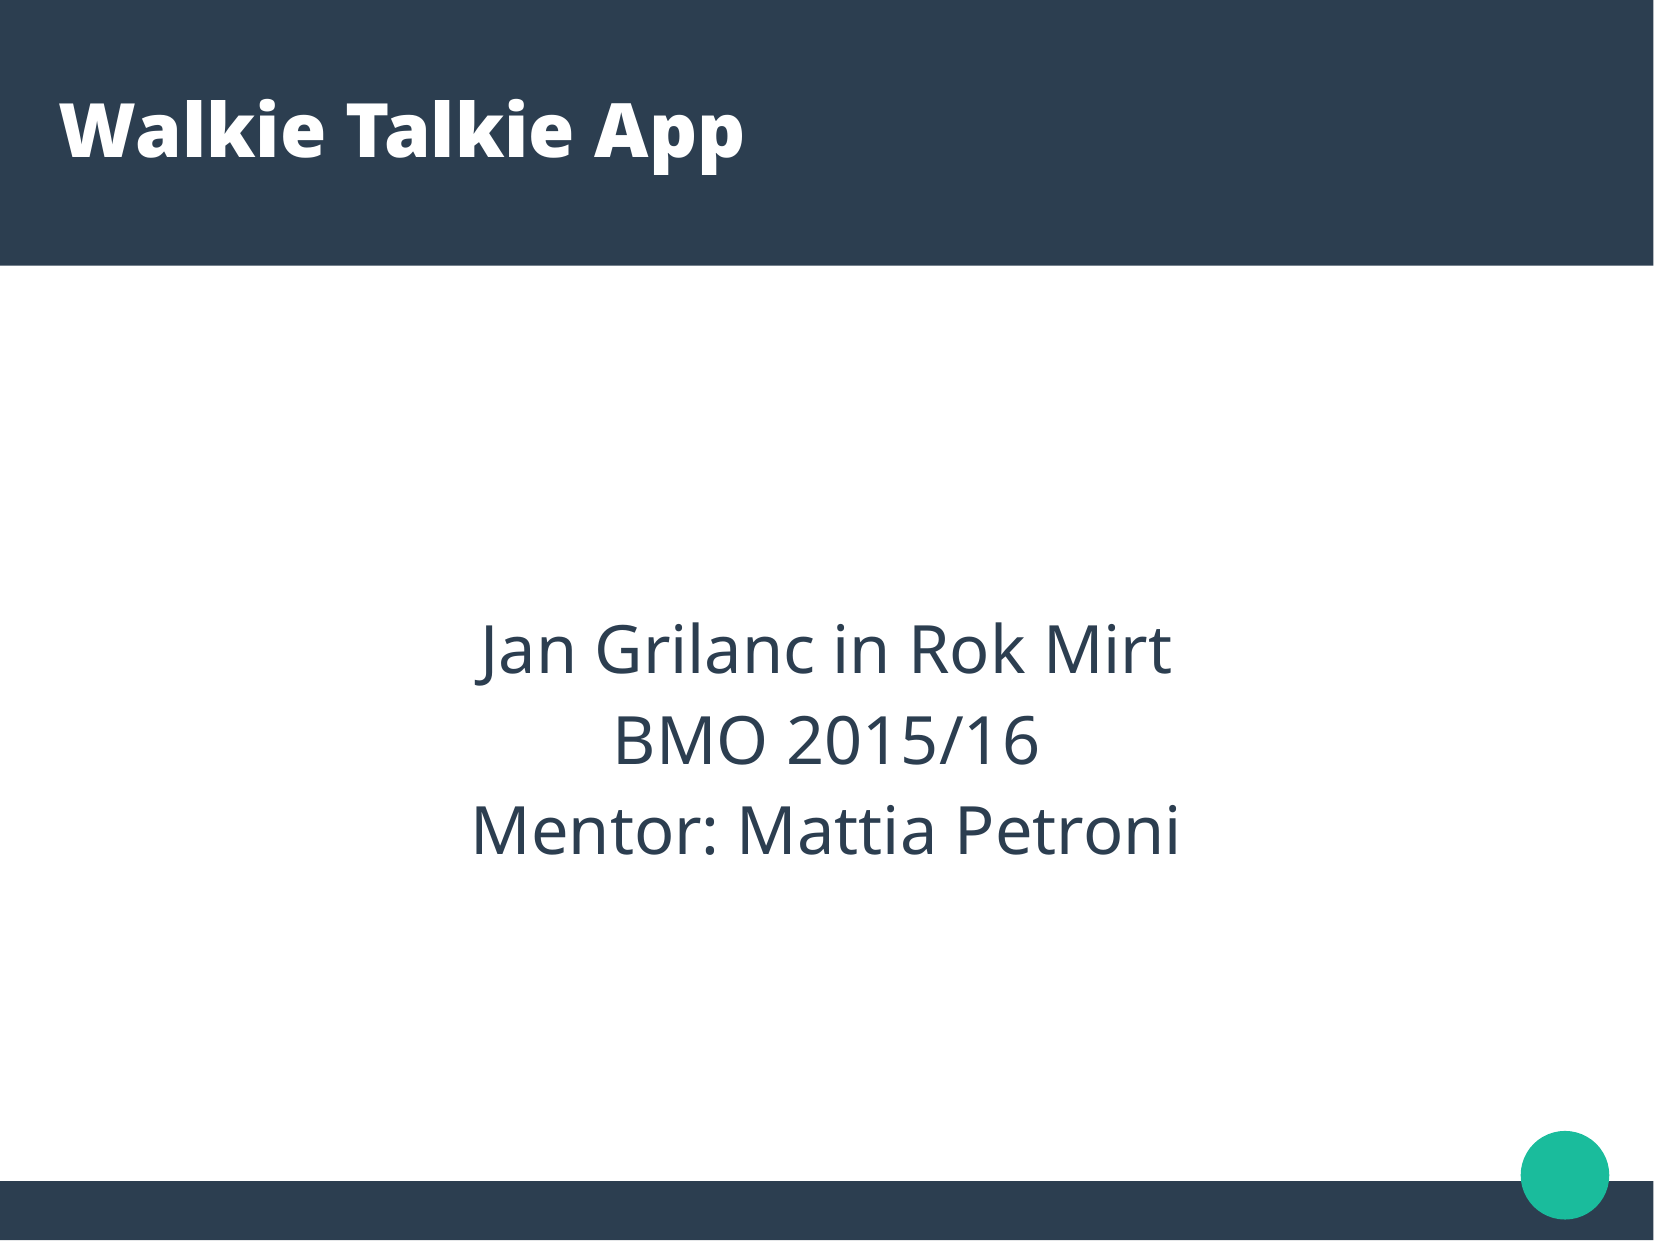

# Walkie Talkie App
Jan Grilanc in Rok Mirt
BMO 2015/16
Mentor: Mattia Petroni